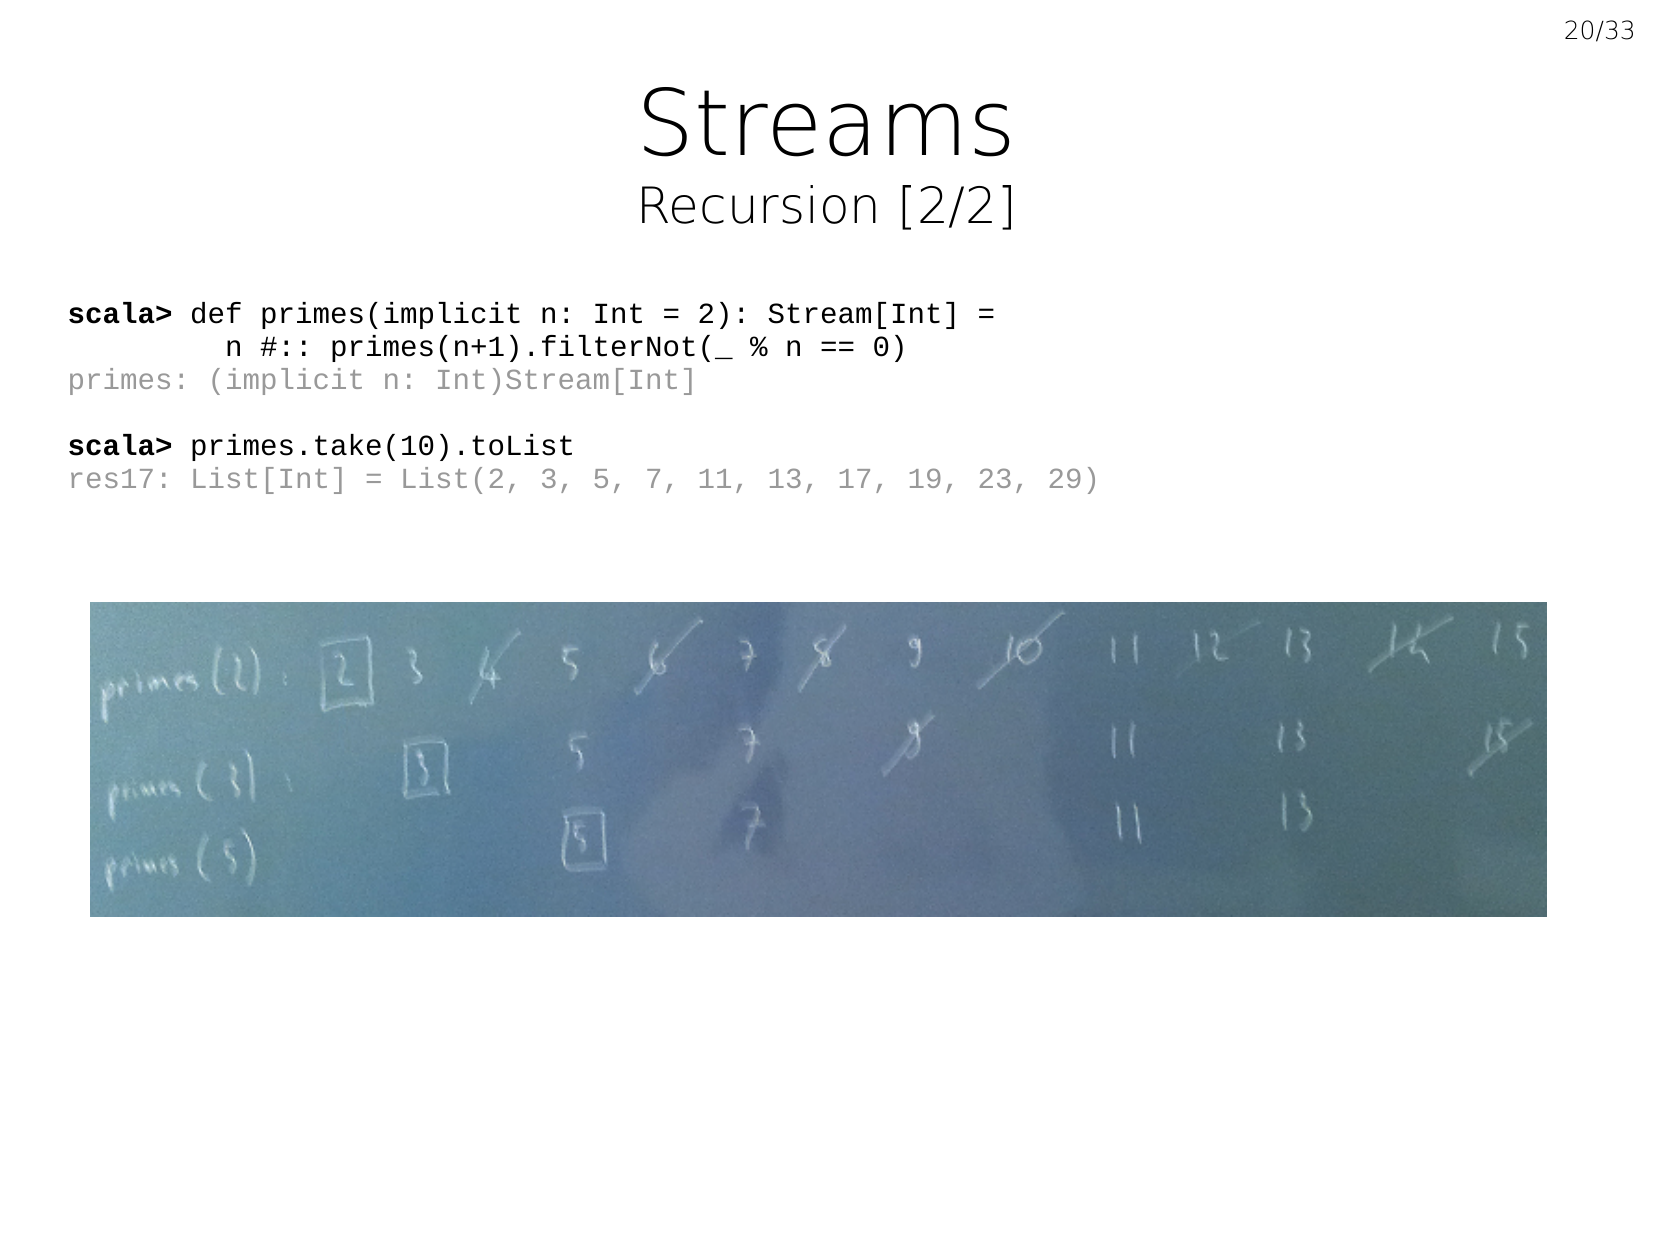

# Streams Recursion [2/2]
scala> def primes(implicit n: Int = 2): Stream[Int] =
 n #:: primes(n+1).filterNot(_ % n == 0)
primes: (implicit n: Int)Stream[Int]
scala> primes.take(10).toList
res17: List[Int] = List(2, 3, 5, 7, 11, 13, 17, 19, 23, 29)